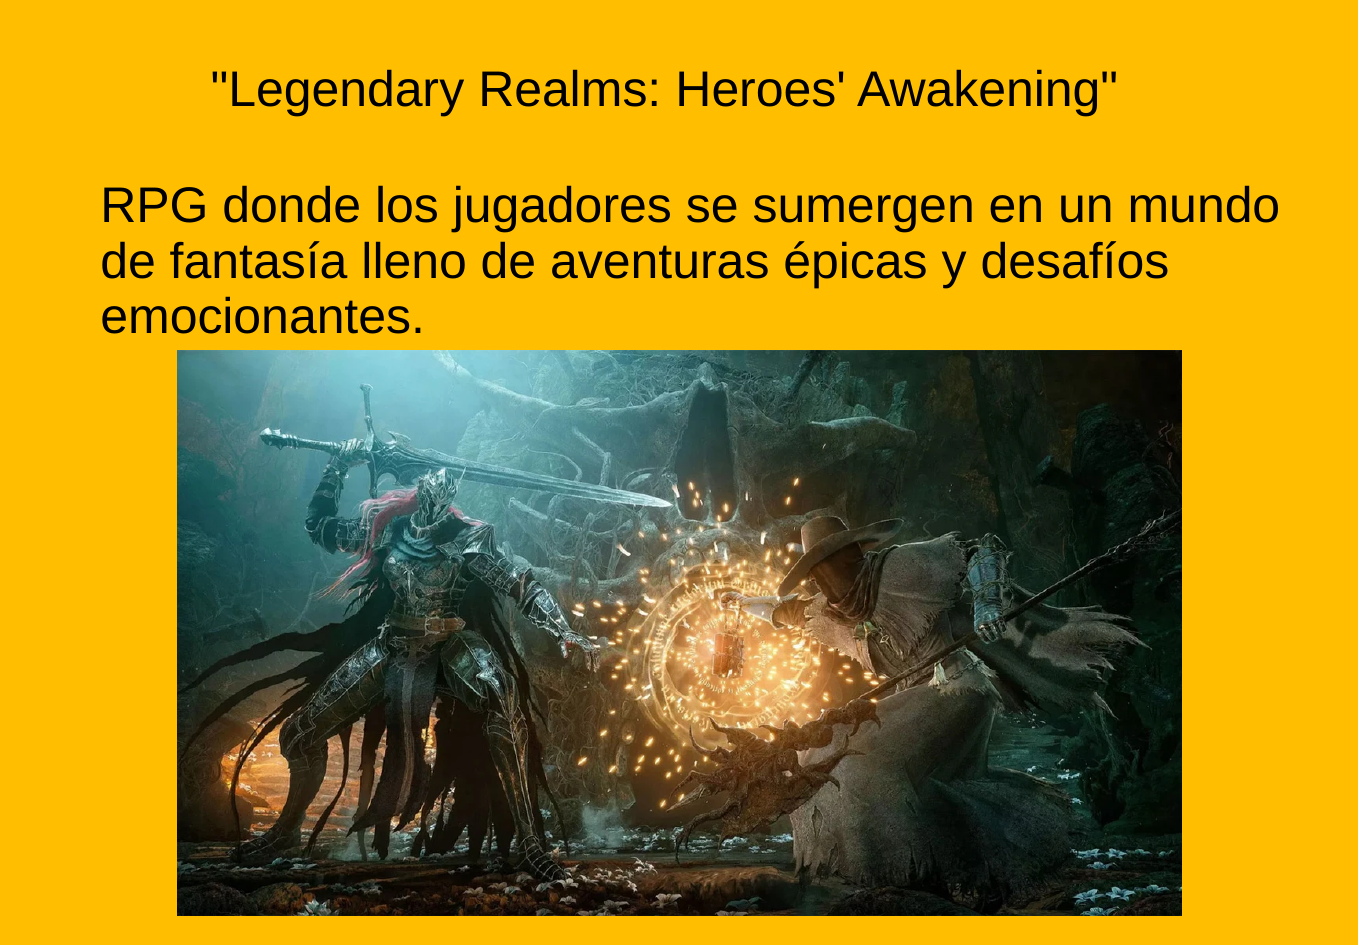

"Legendary Realms: Heroes' Awakening"
# RPG donde los jugadores se sumergen en un mundo de fantasía lleno de aventuras épicas y desafíos emocionantes.